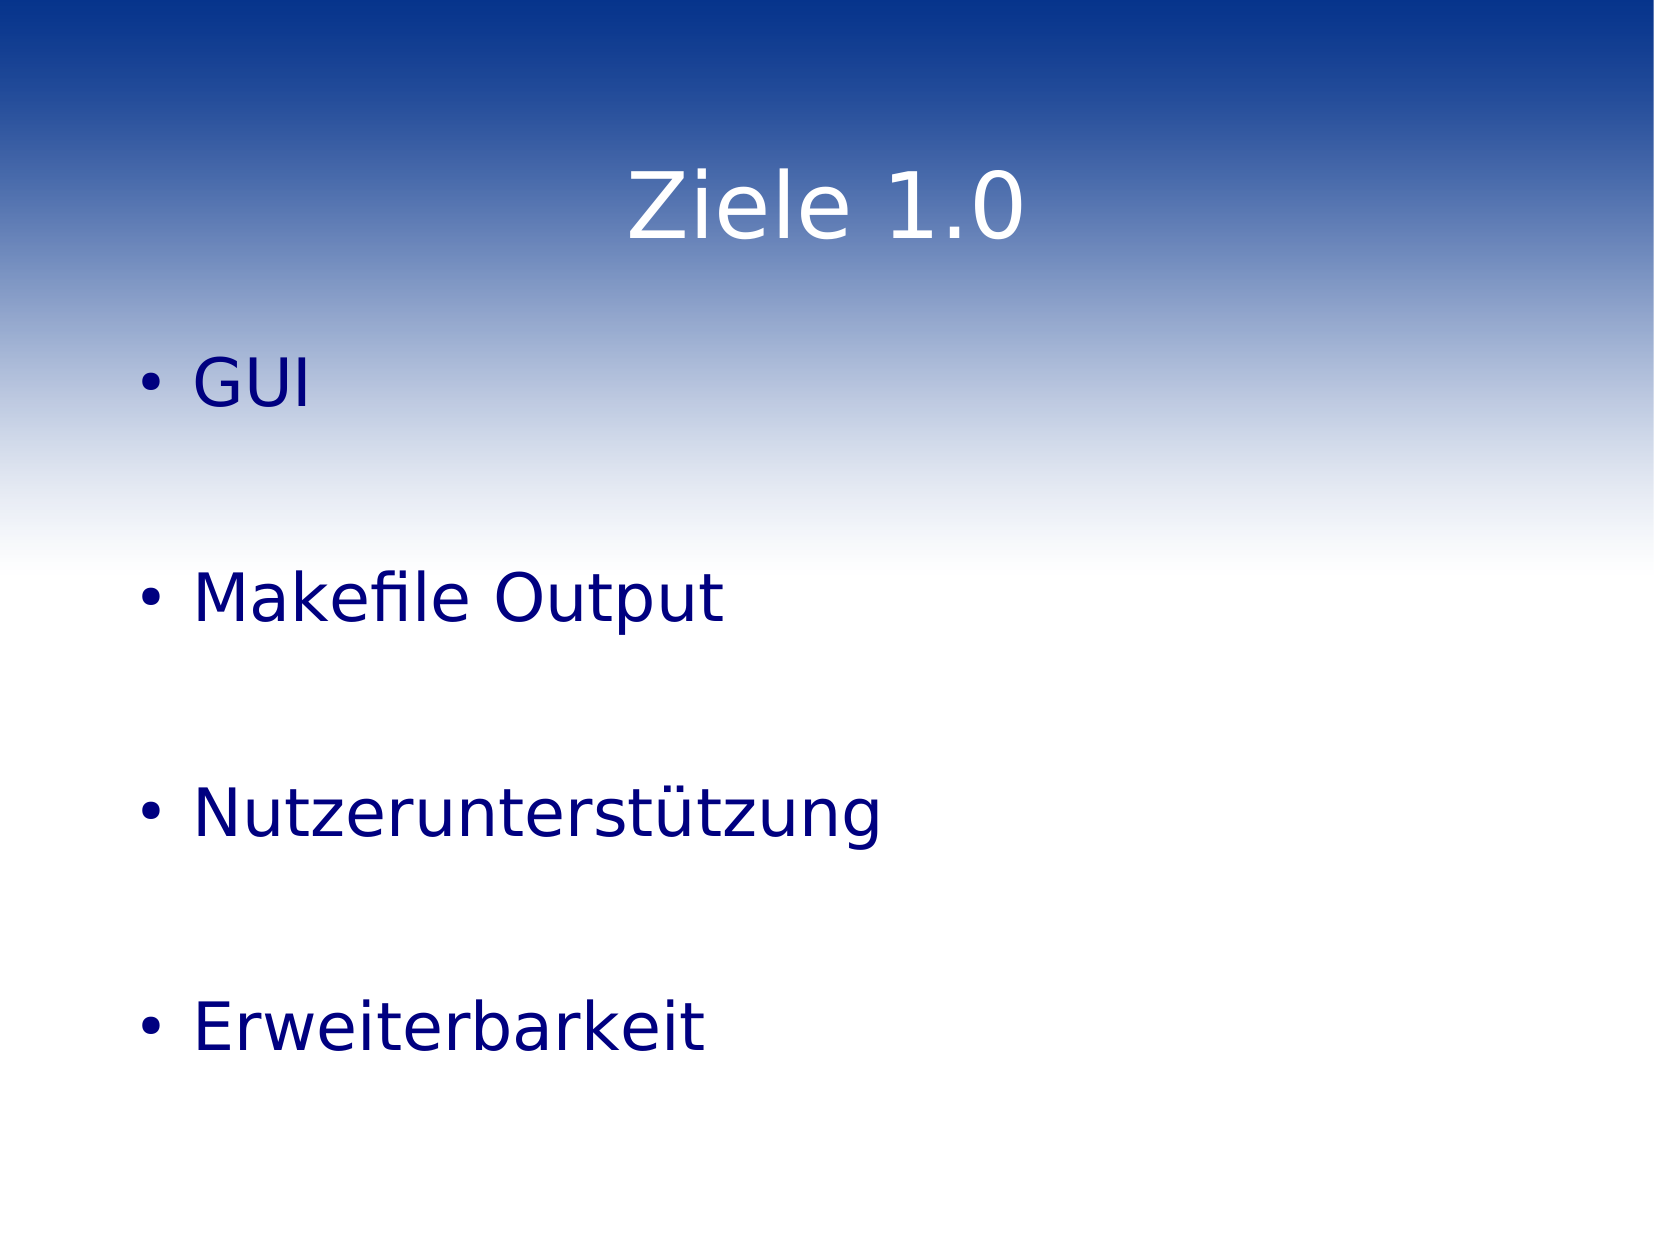

# Ziele 1.0
GUI
Makefile Output
Nutzerunterstützung
Erweiterbarkeit